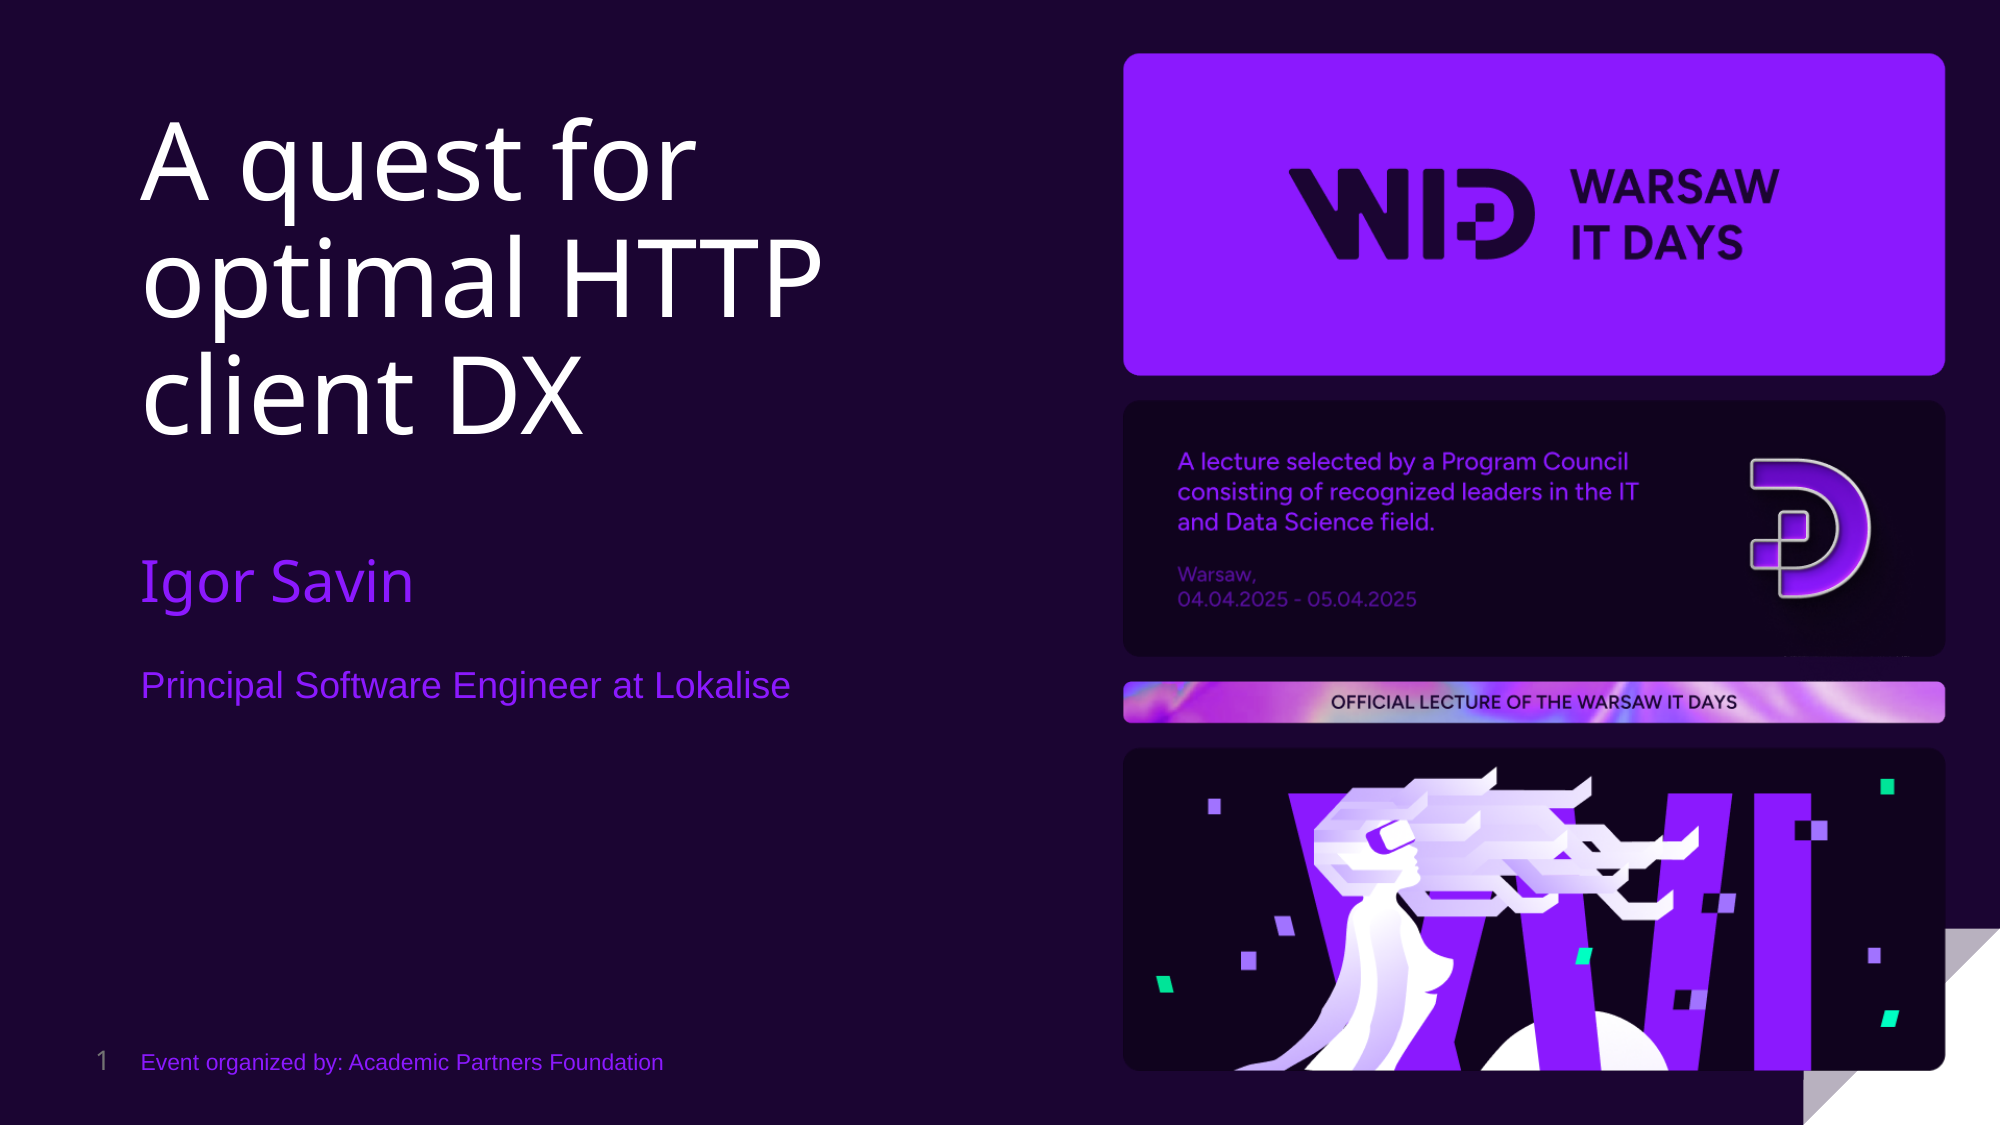

A quest for optimal HTTP client DX
Igor Savin
Principal Software Engineer at Lokalise
Event organized by: Academic Partners Foundation